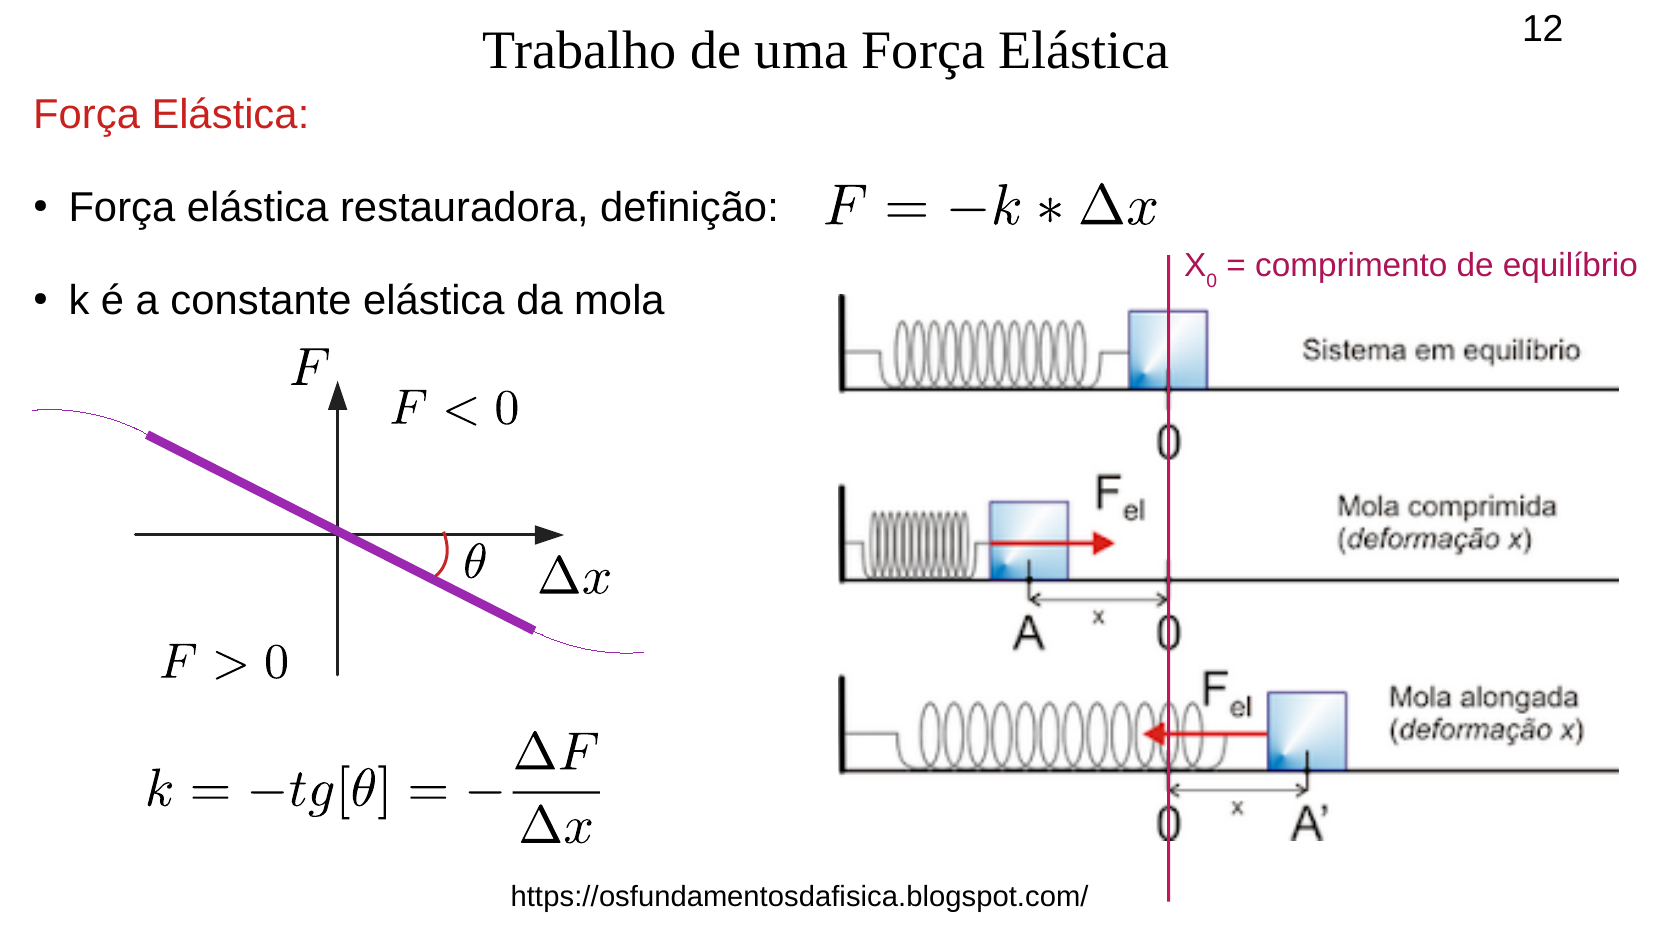

Trabalho de uma Força Elástica
Força Elástica:
Força elástica restauradora, definição:
k é a constante elástica da mola
X0 = comprimento de equilíbrio
https://osfundamentosdafisica.blogspot.com/